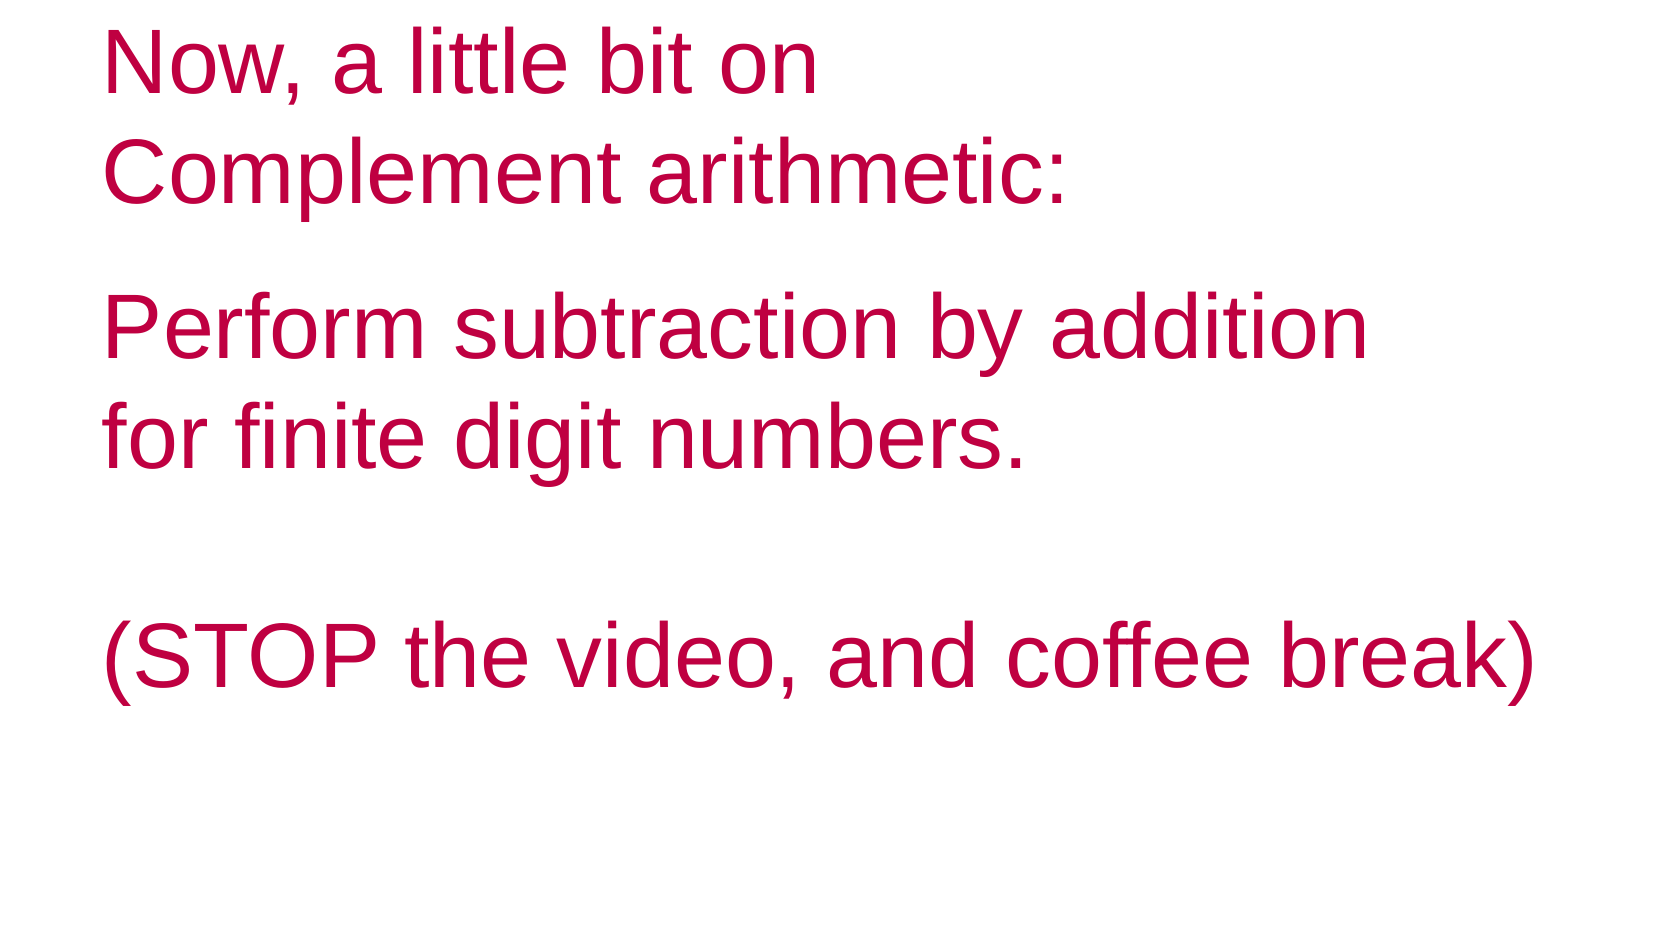

Now, a little bit on
Complement arithmetic:
Perform subtraction by addition
for finite digit numbers.
(STOP the video, and coffee break)